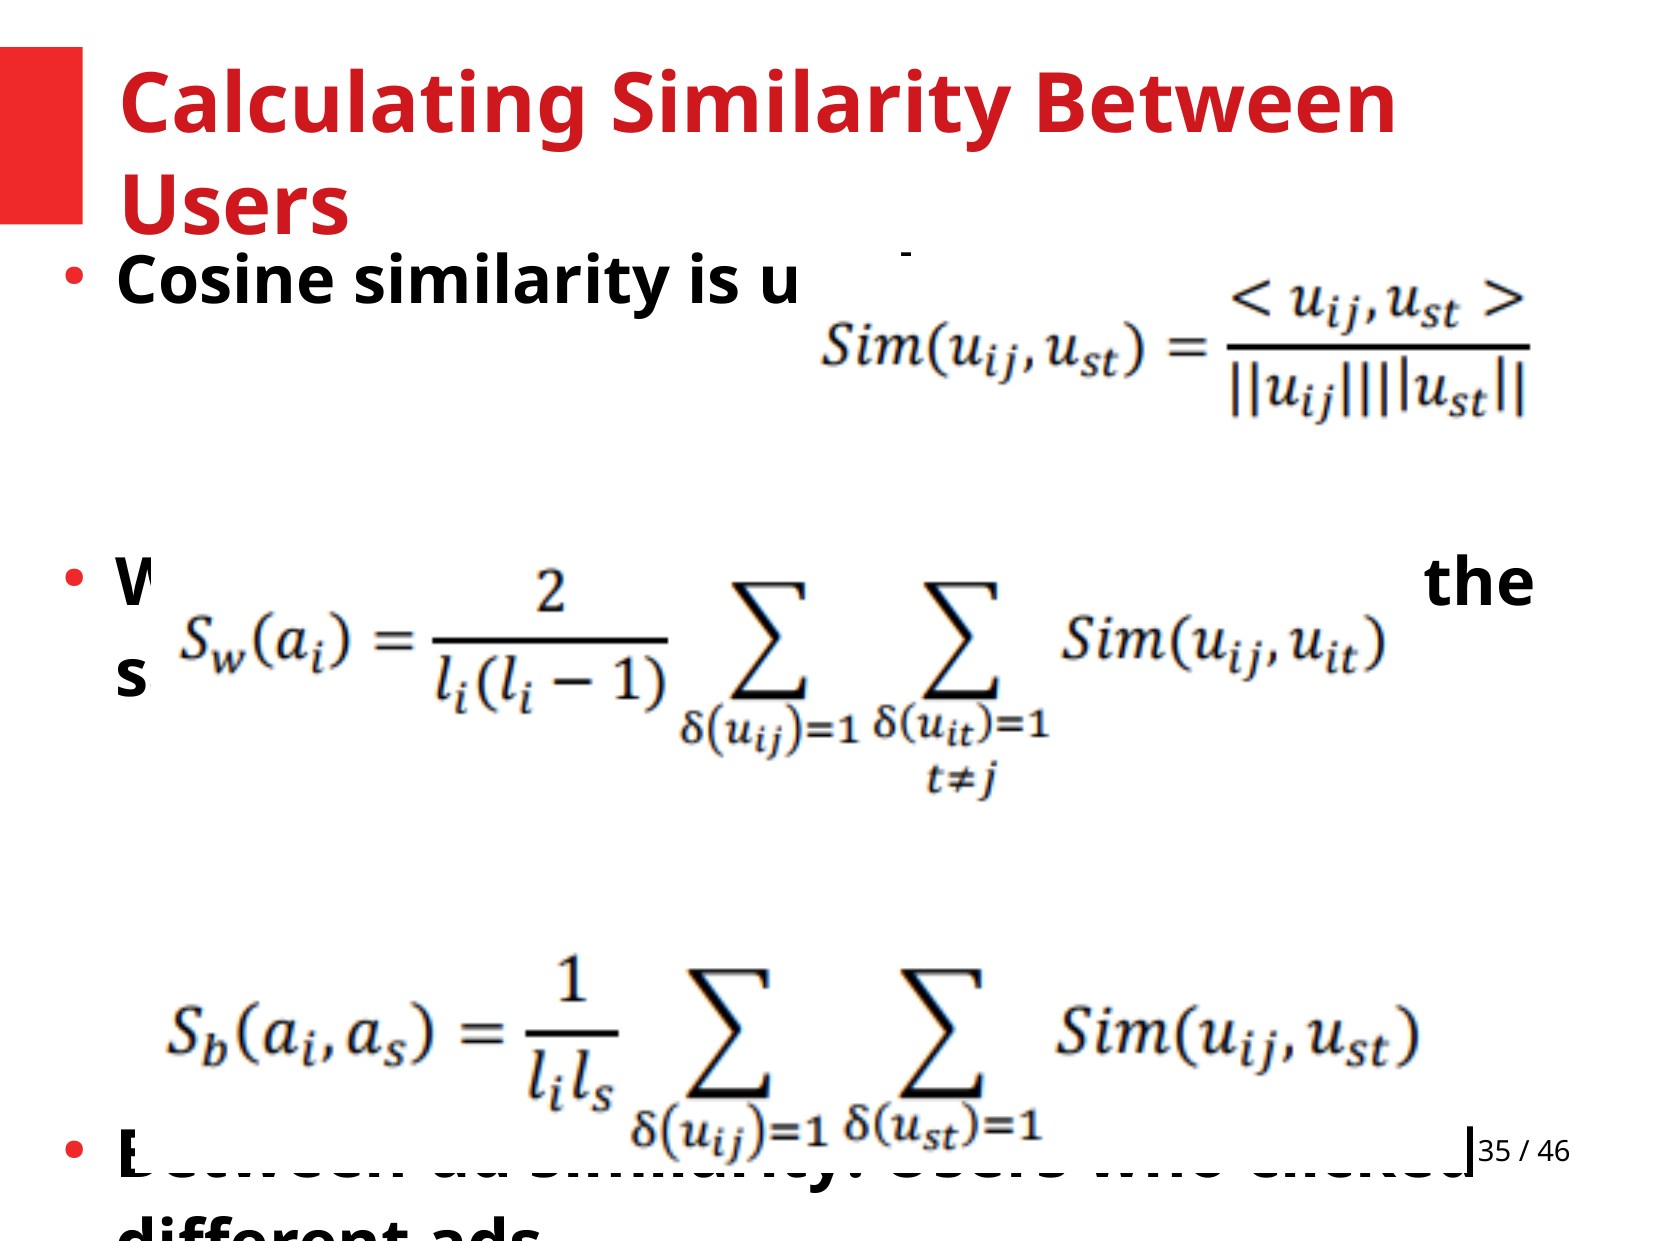

# Calculating Similarity Between Users
Cosine similarity is used:
Within-ad similarity: Users who clicked the same ad
Between-ad similarity: Users who clicked different ads
35